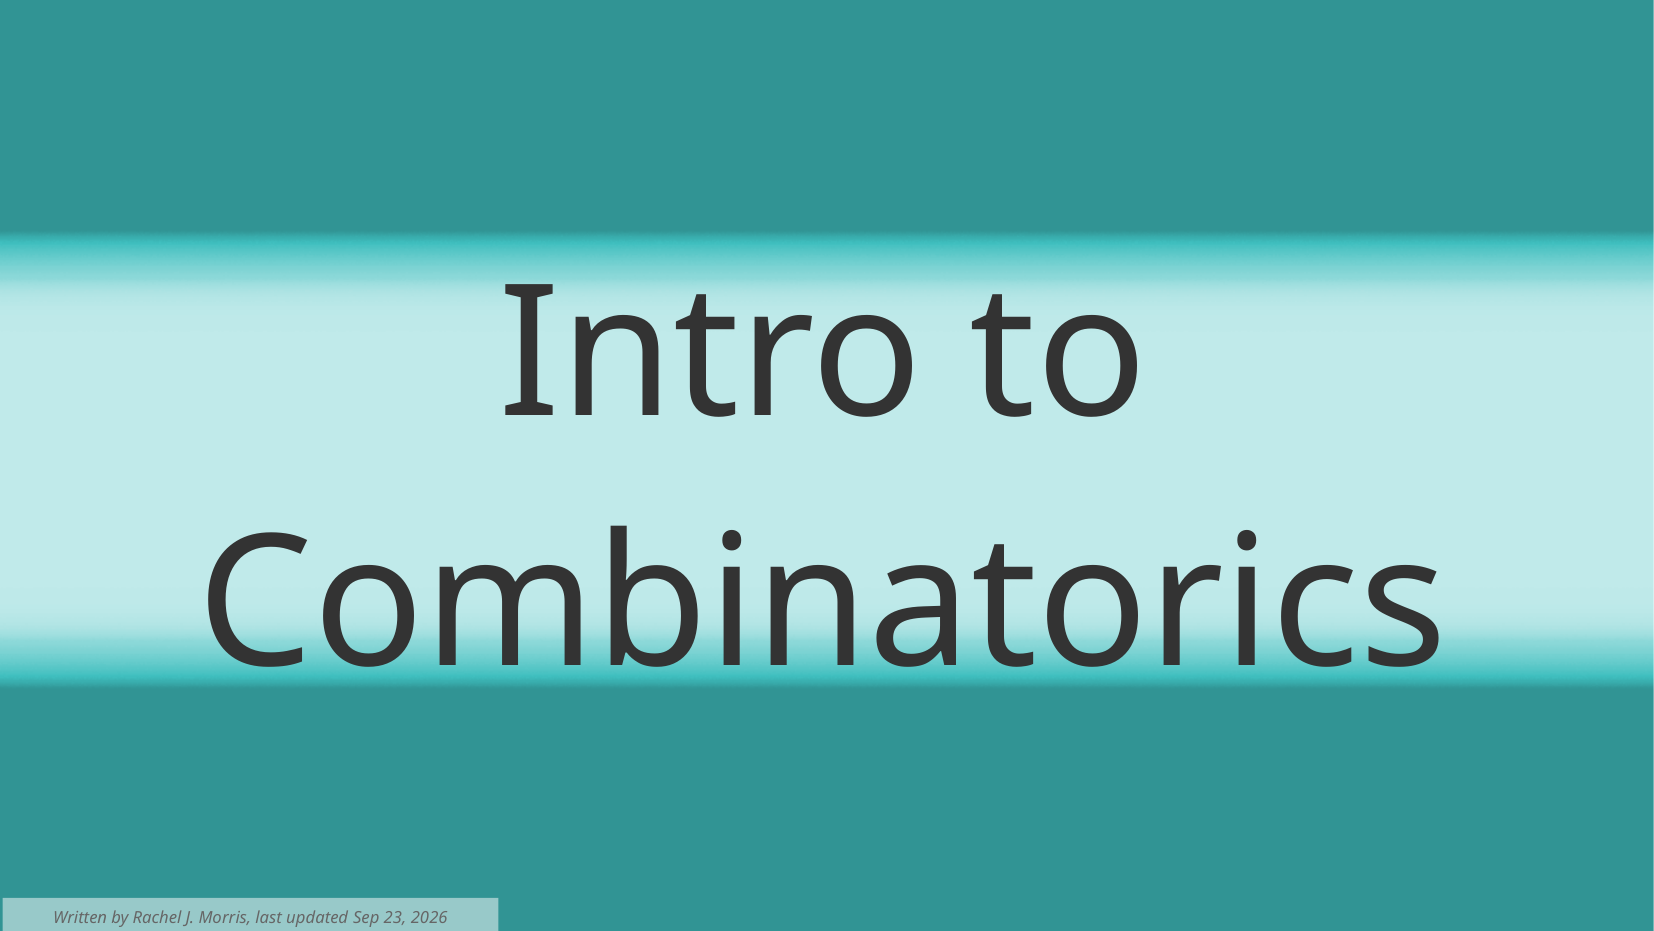

# Intro to Combinatorics
Written by Rachel J. Morris, last updated